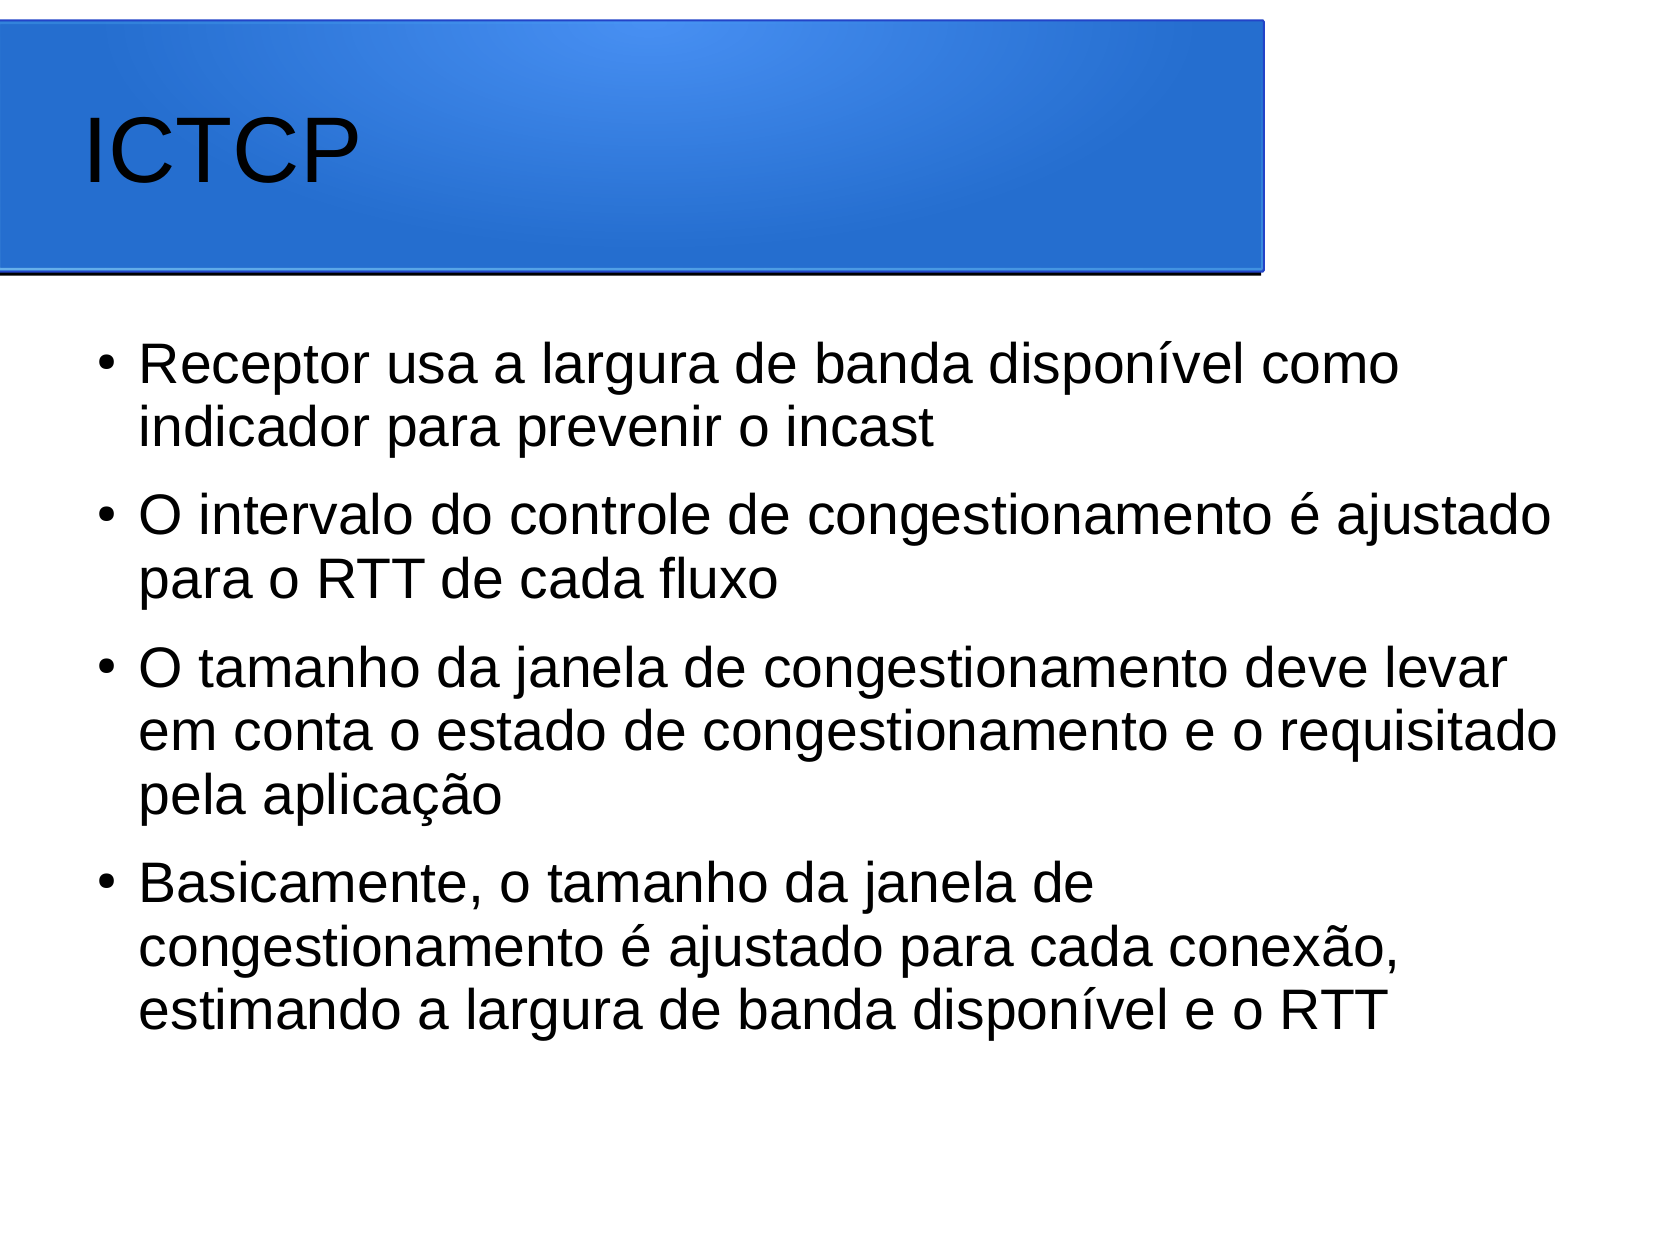

# ICTCP
Receptor usa a largura de banda disponível como indicador para prevenir o incast
O intervalo do controle de congestionamento é ajustado para o RTT de cada fluxo
O tamanho da janela de congestionamento deve levar em conta o estado de congestionamento e o requisitado pela aplicação
Basicamente, o tamanho da janela de congestionamento é ajustado para cada conexão, estimando a largura de banda disponível e o RTT